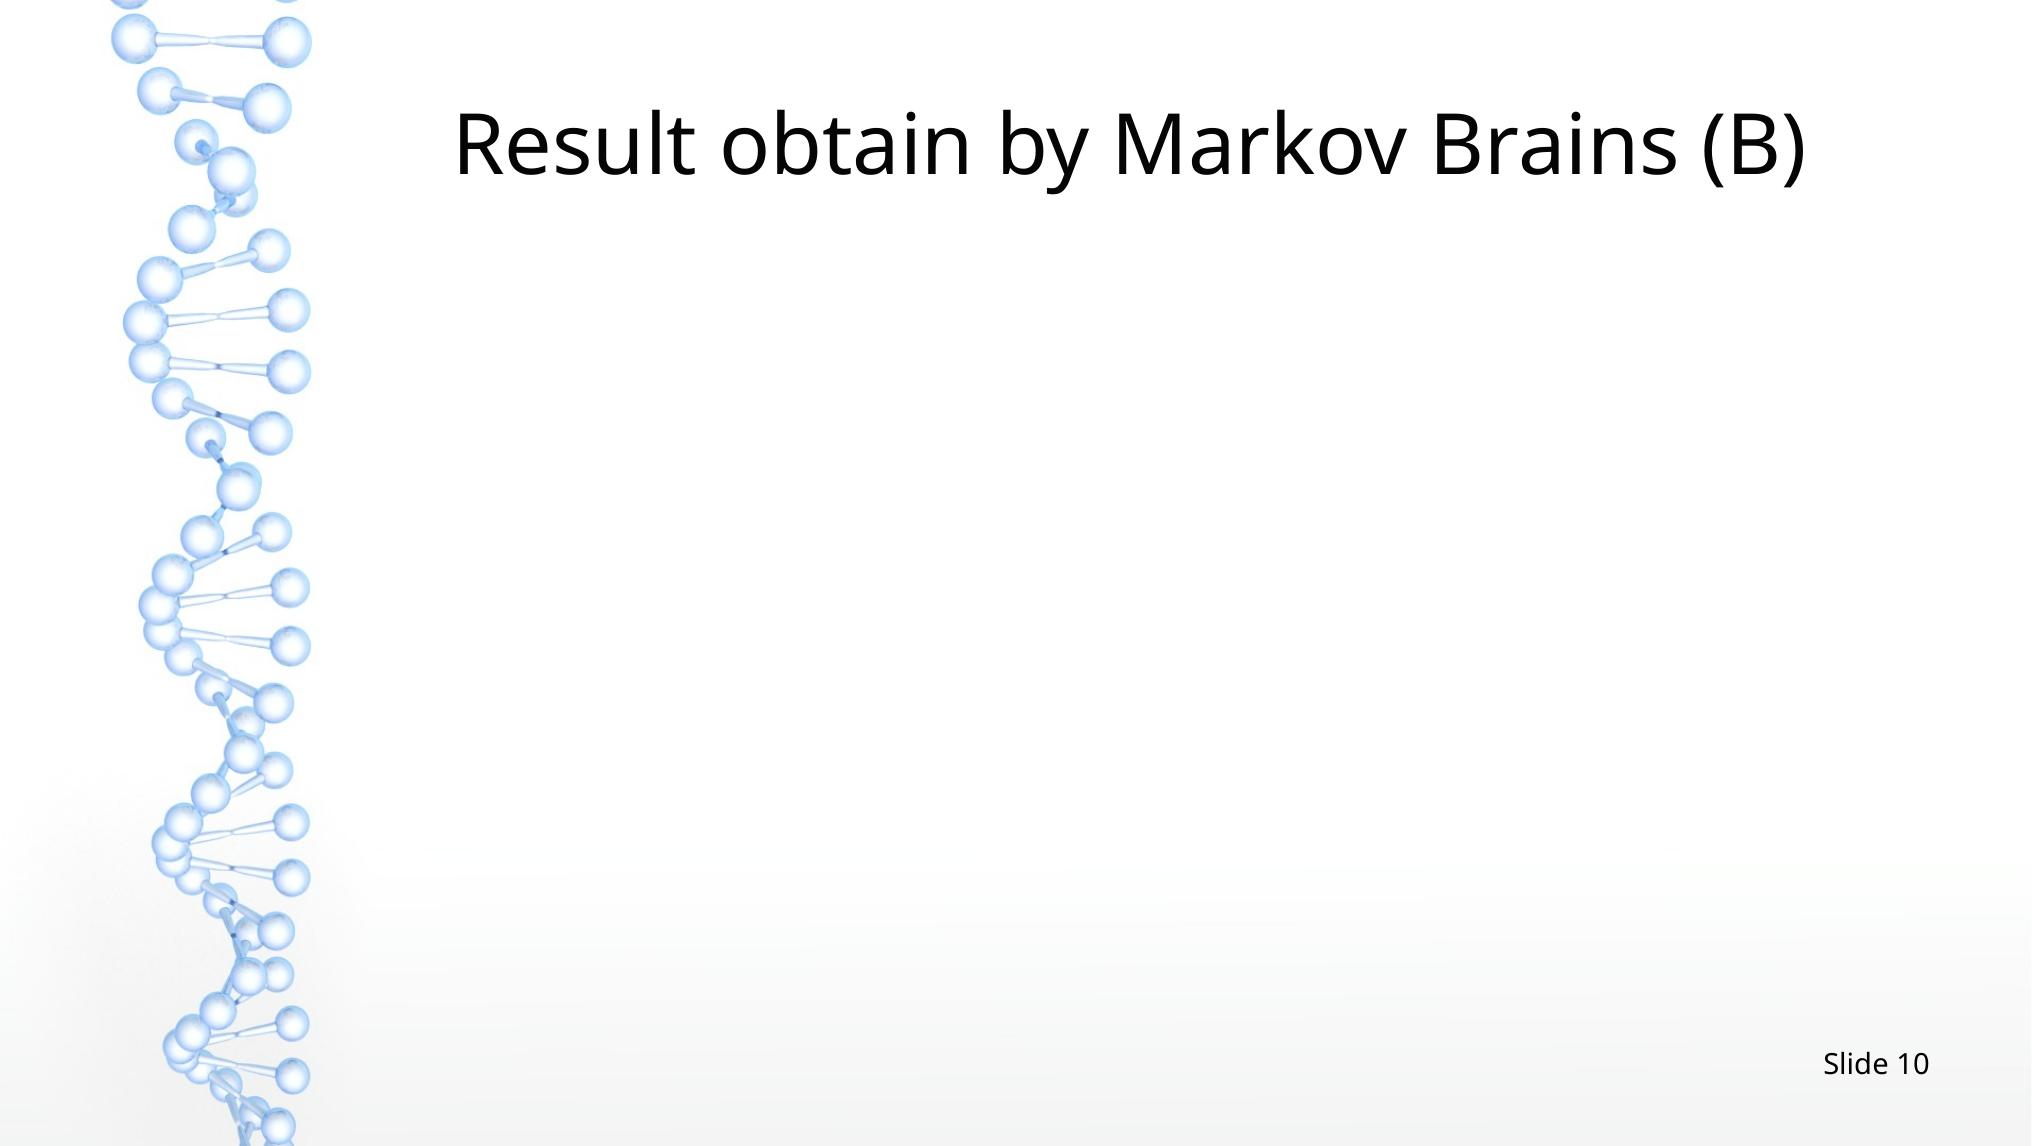

# Result obtain by Markov Brains (B)
10